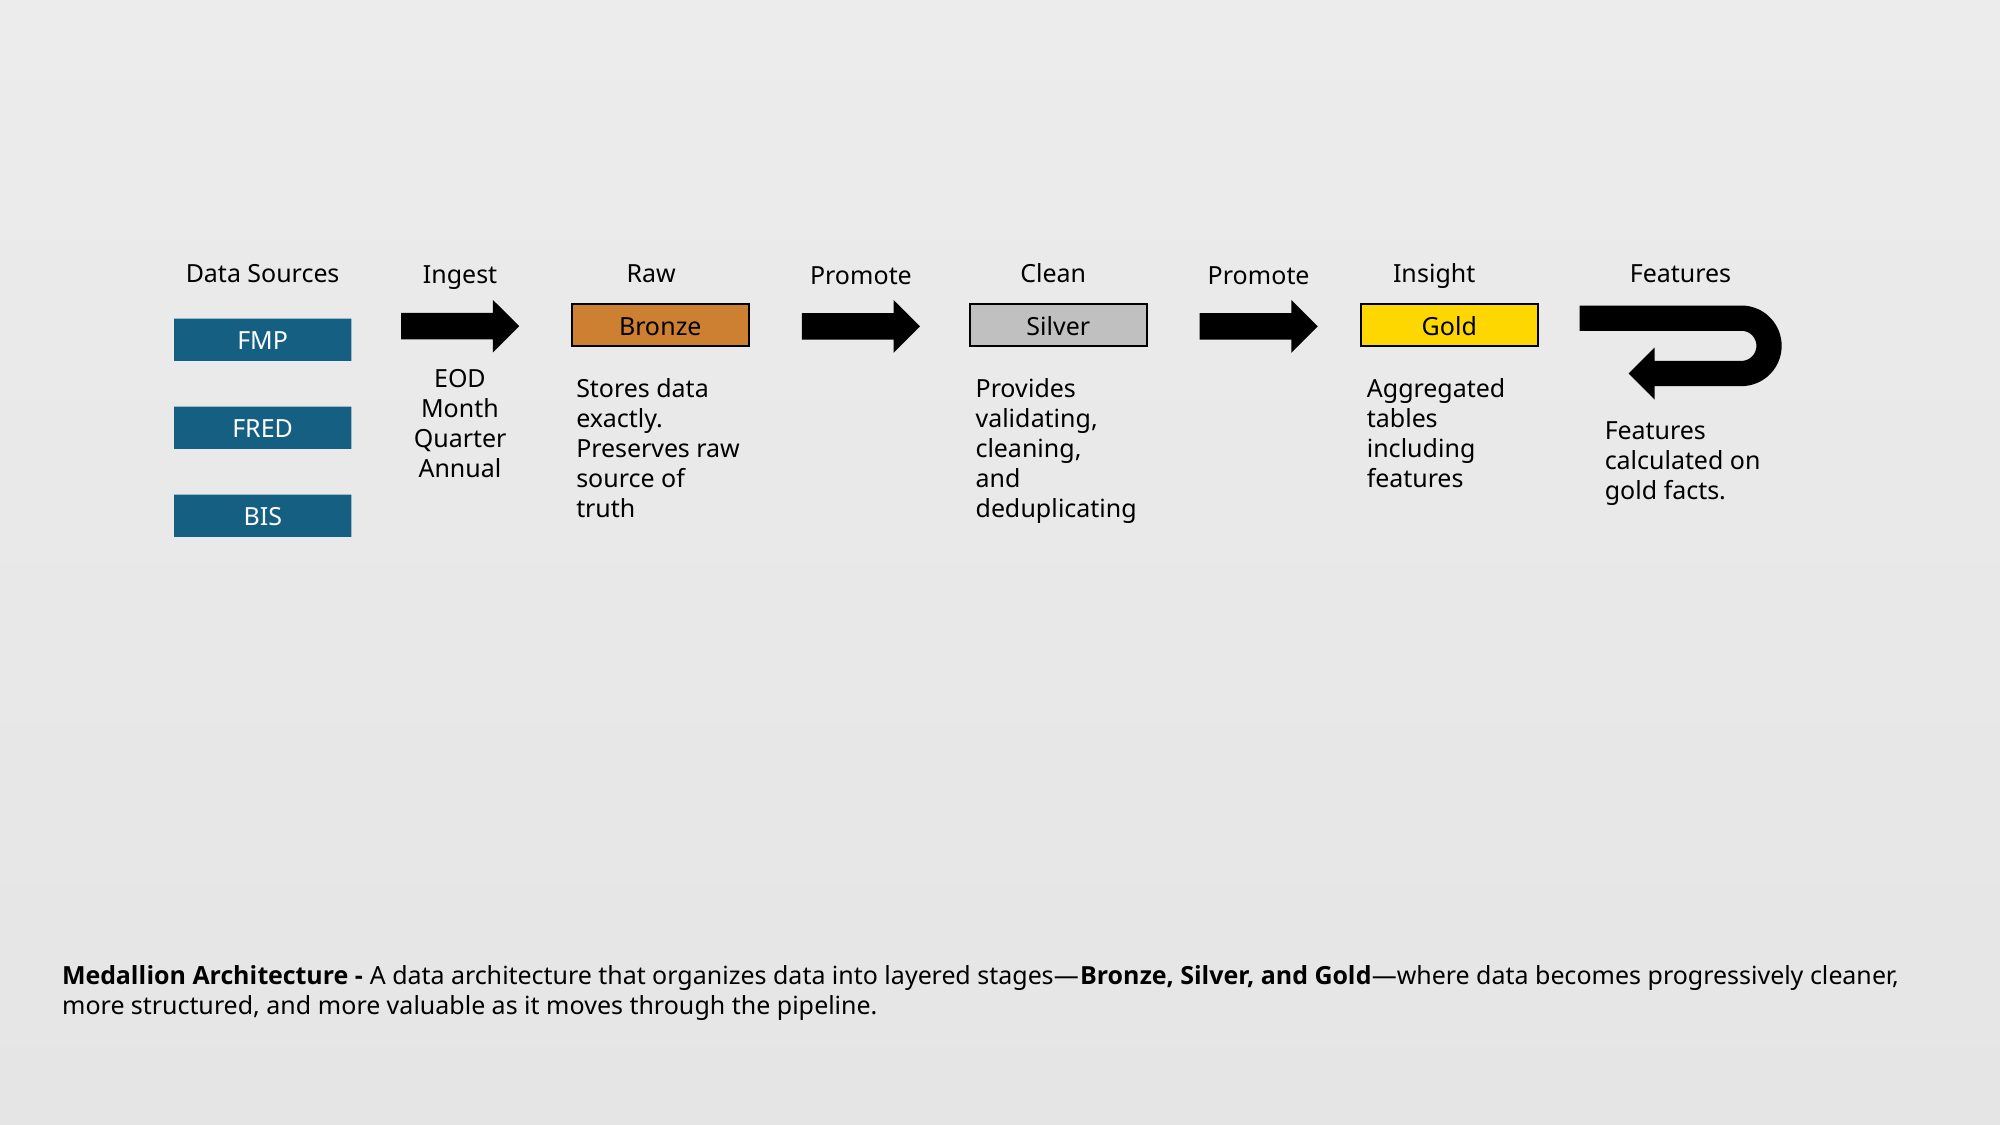

Data Sources
FMP
FRED
BIS
Raw
Clean
Insight
Features
Ingest
EOD
Month
Quarter
Annual
Promote
Promote
Bronze
Silver
Gold
Stores data exactly. Preserves raw source of truth
Provides validating, cleaning,
and deduplicating
Aggregated tables including features
Features calculated on gold facts.
Medallion Architecture - A data architecture that organizes data into layered stages—Bronze, Silver, and Gold—where data becomes progressively cleaner, more structured, and more valuable as it moves through the pipeline.